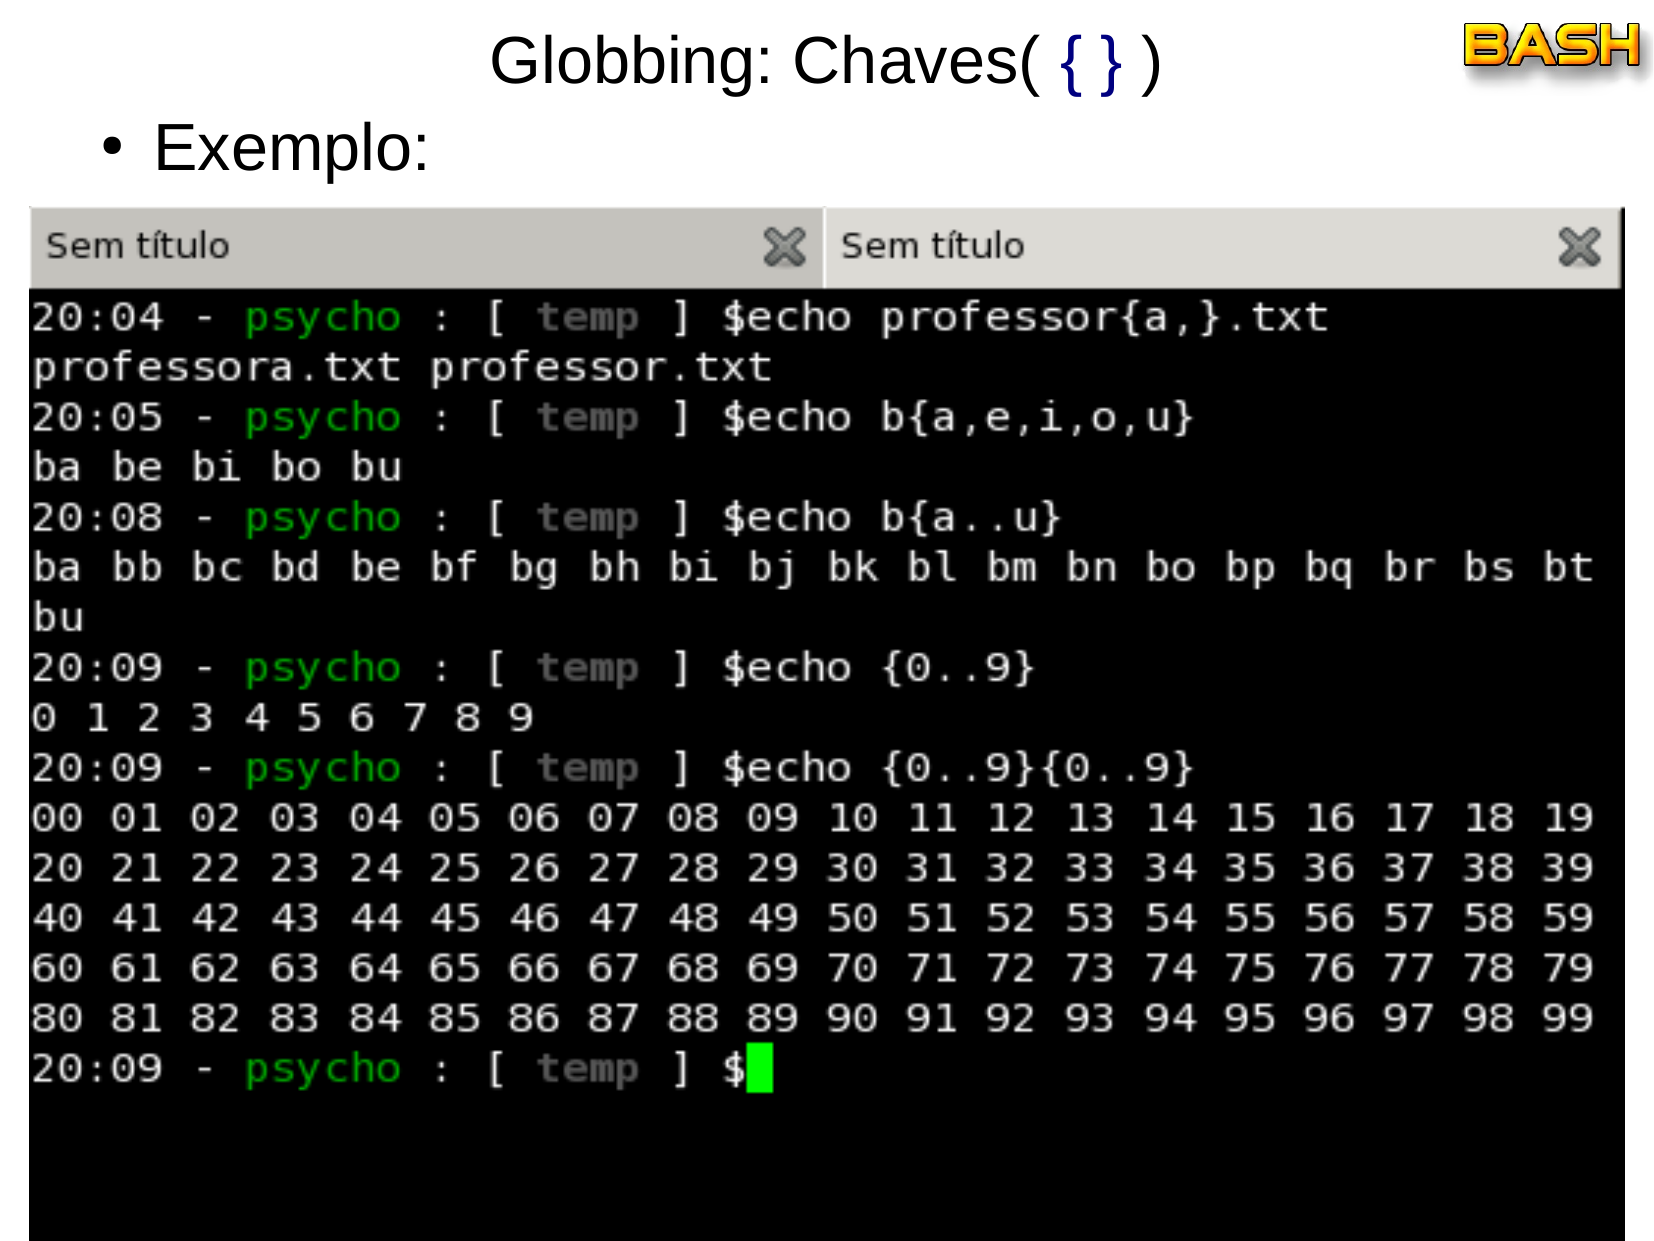

Globbing: Chaves( { } )
# Exemplo: